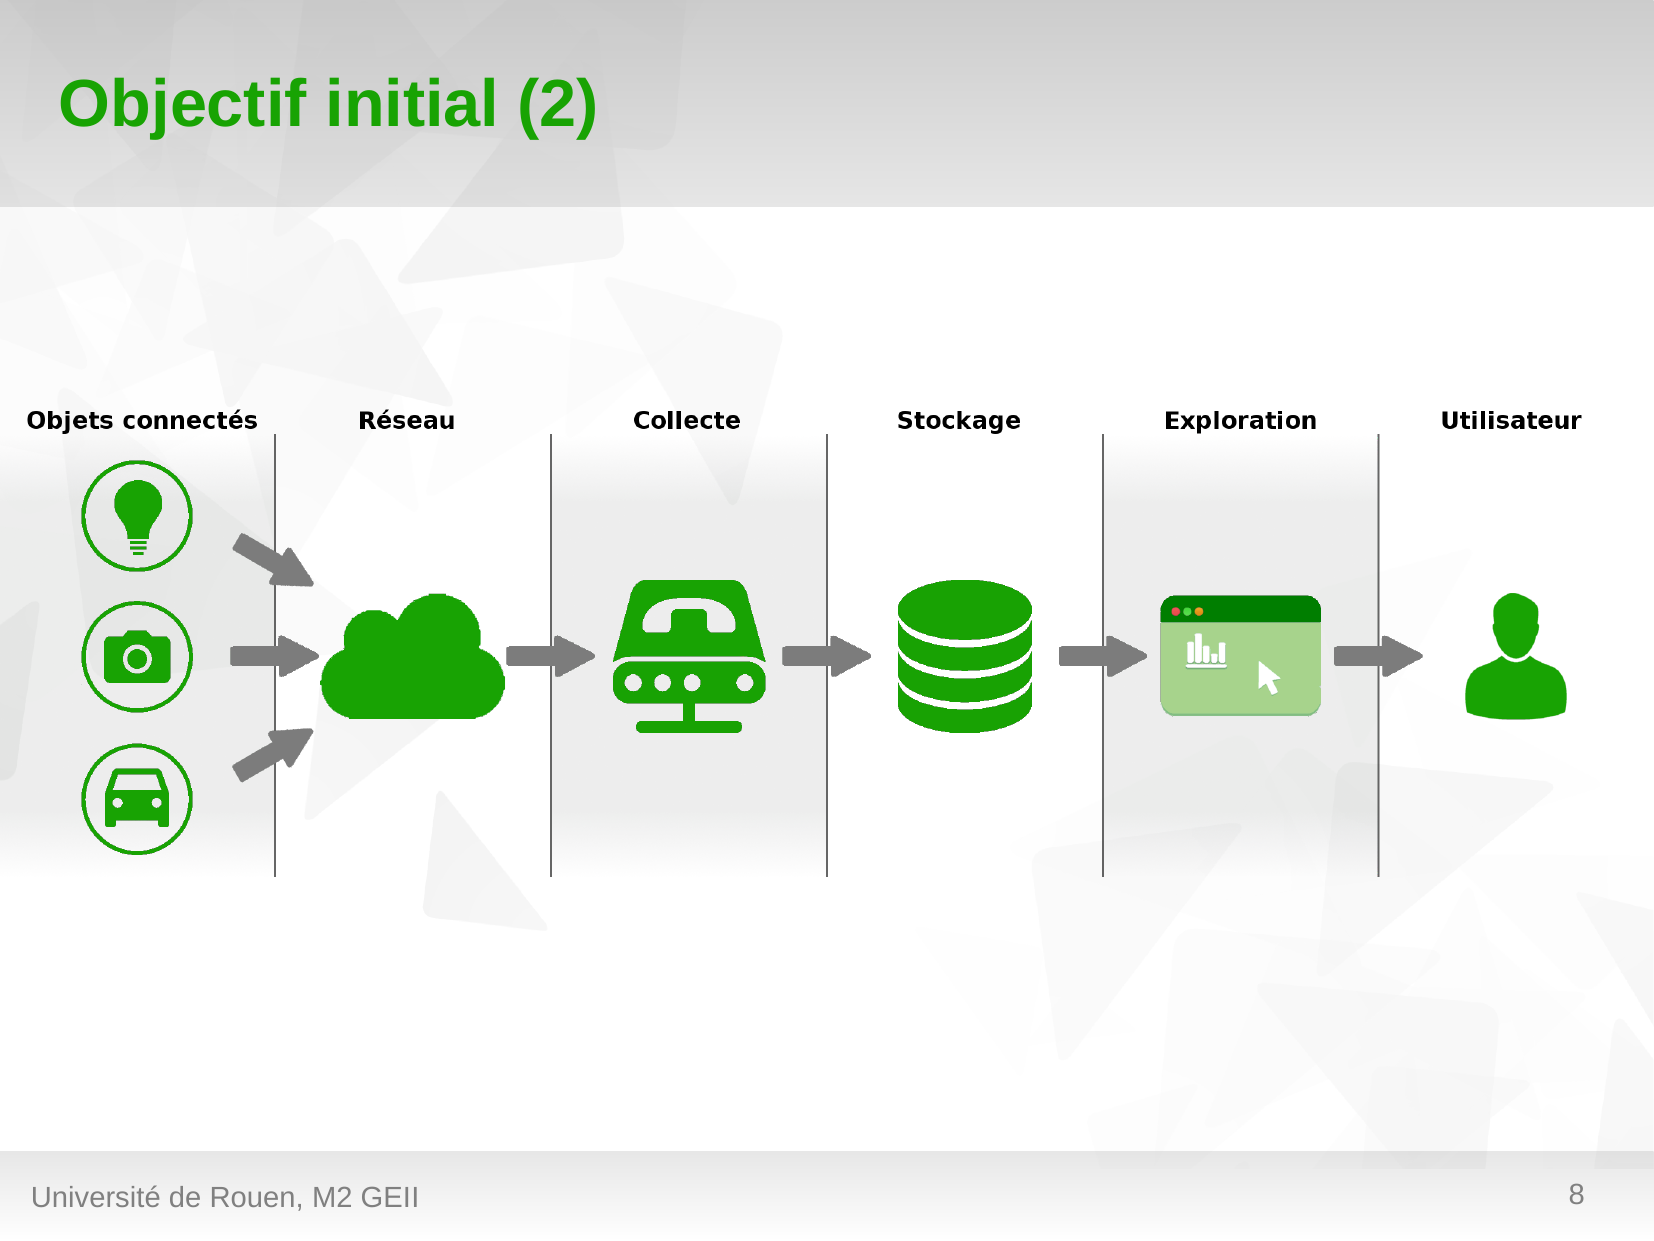

# Objectif initial (2)
8
Université de Rouen, M2 GEII